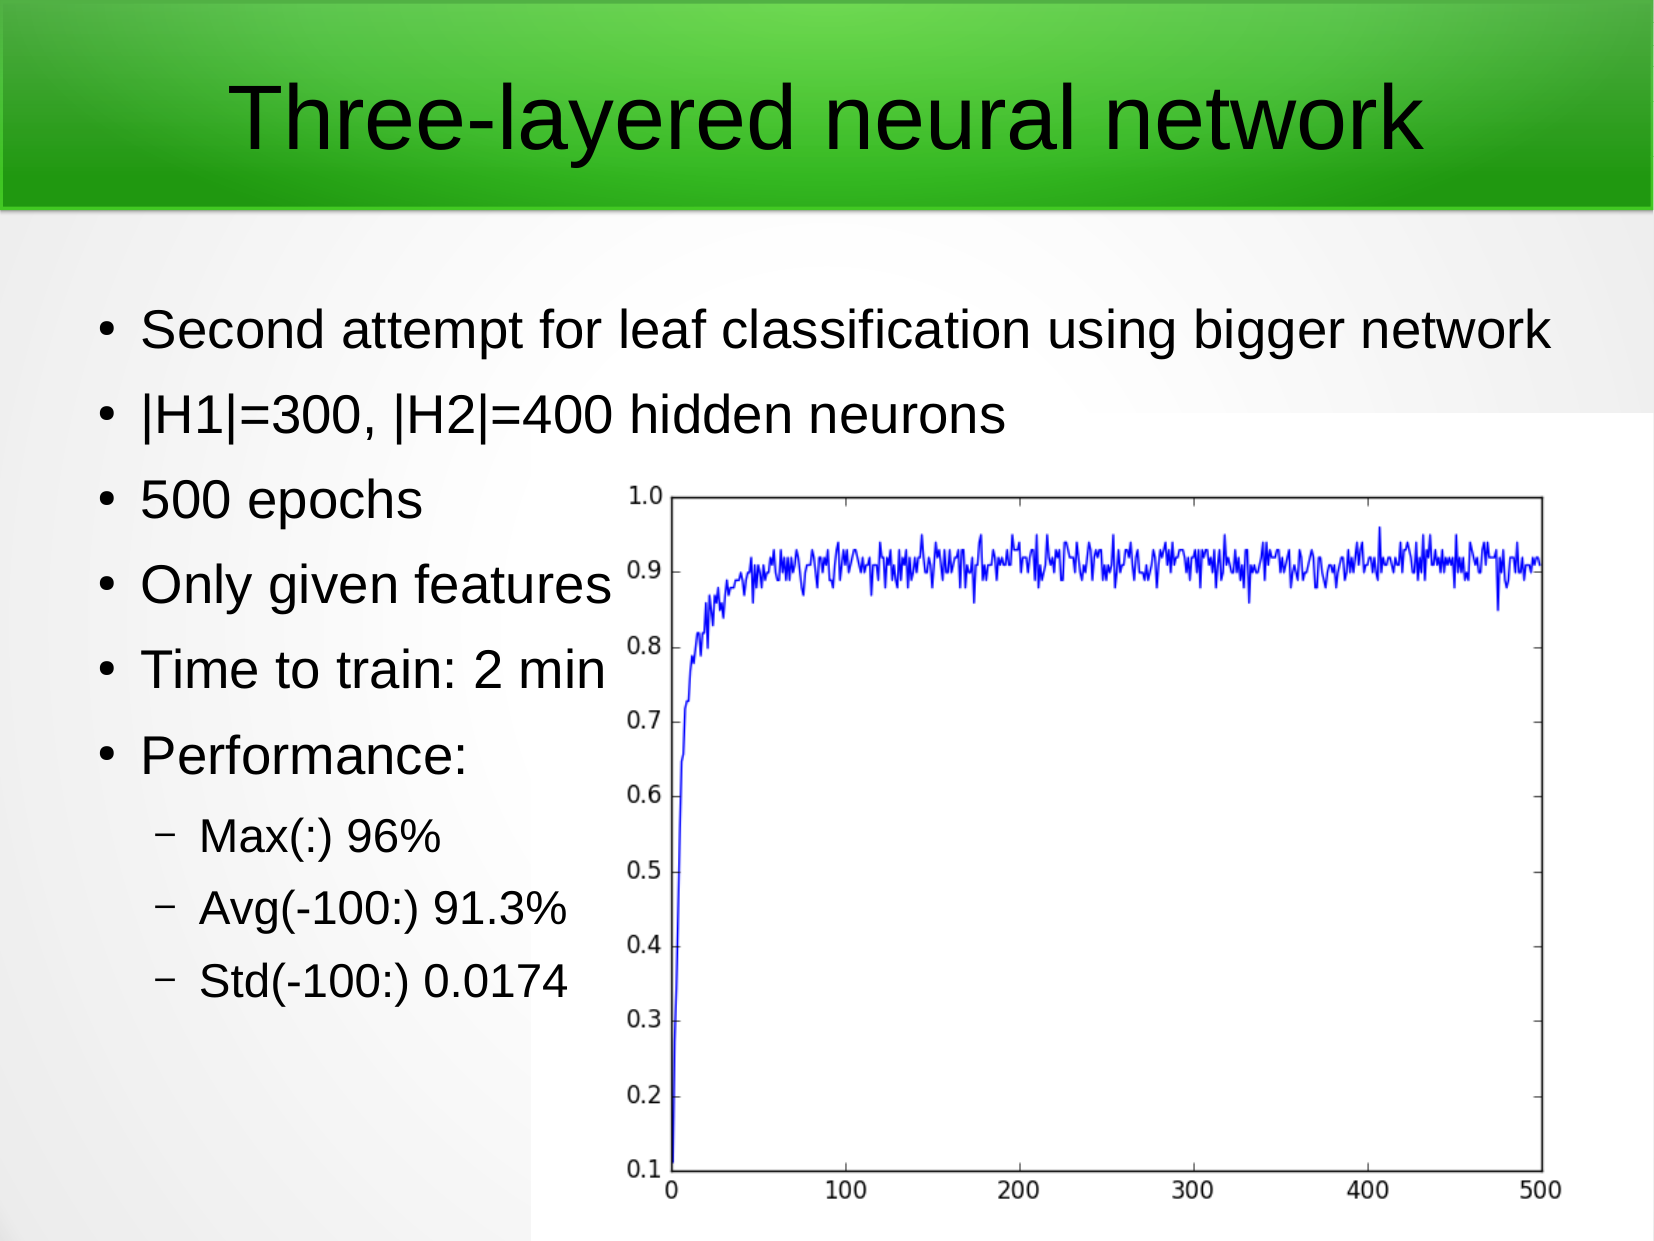

# Three-layered neural network
Second attempt for leaf classification using bigger network
|H1|=300, |H2|=400 hidden neurons
500 epochs
Only given features
Time to train: 2 min
Performance:
Max(:) 96%
Avg(-100:) 91.3%
Std(-100:) 0.0174